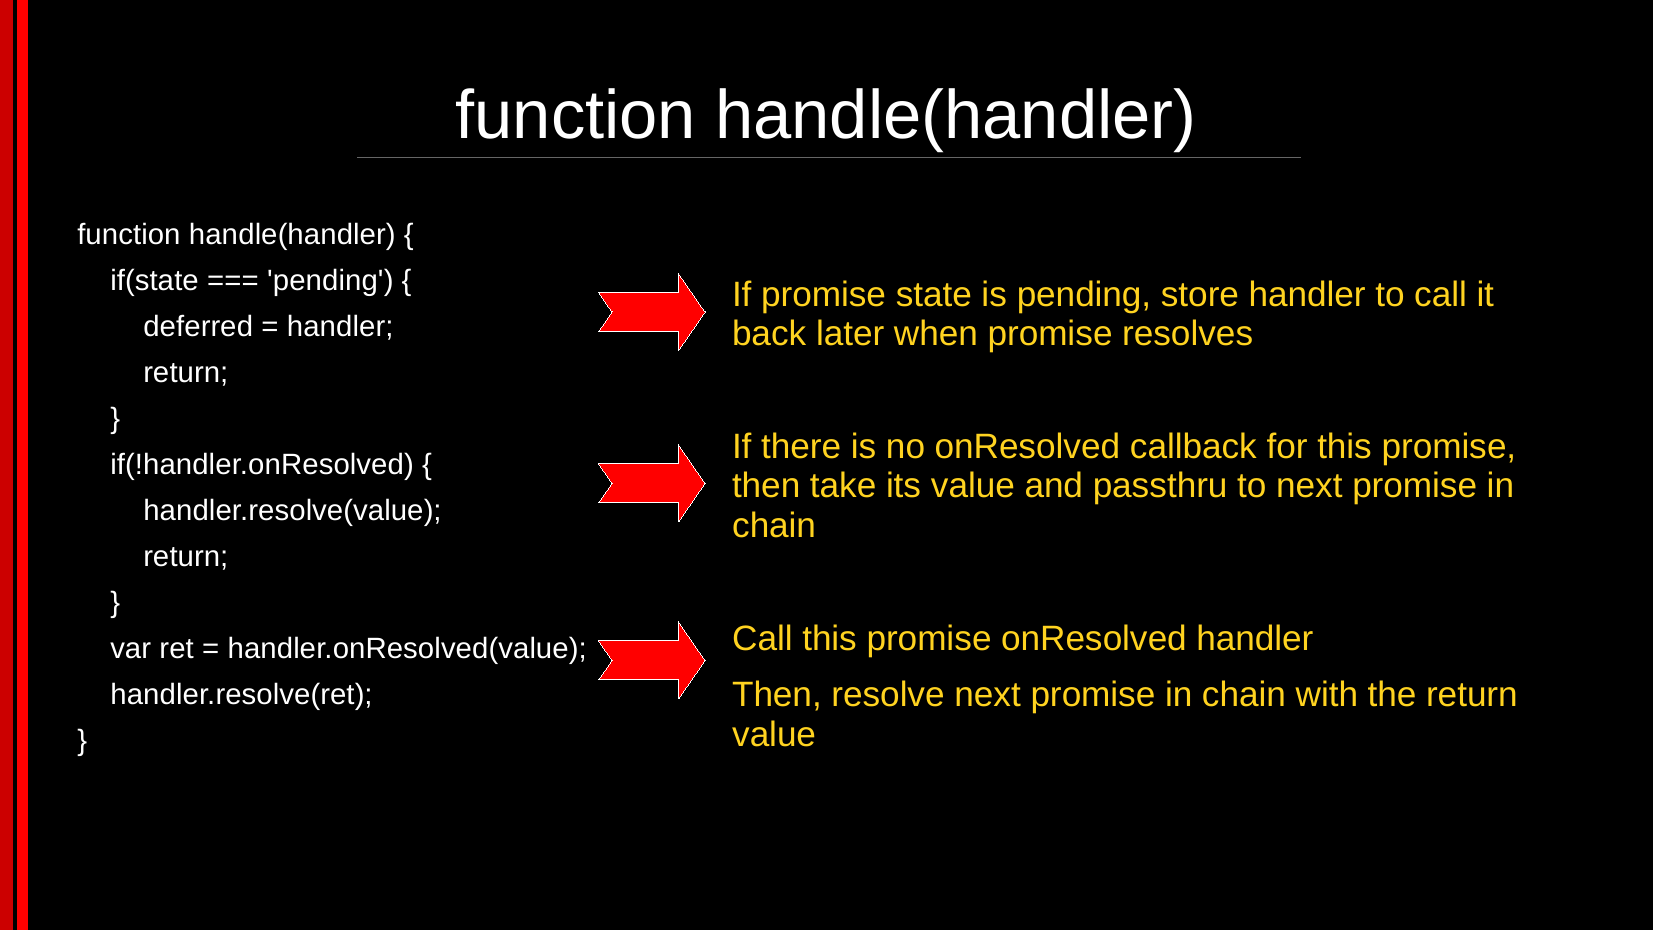

# function handle(handler)
function handle(handler) {
 if(state === 'pending') {
 deferred = handler;
 return;
 }
 if(!handler.onResolved) {
 handler.resolve(value);
 return;
 }
 var ret = handler.onResolved(value);
 handler.resolve(ret);
}
If promise state is pending, store handler to call it back later when promise resolves
If there is no onResolved callback for this promise, then take its value and passthru to next promise in chain
Call this promise onResolved handler
Then, resolve next promise in chain with the return value